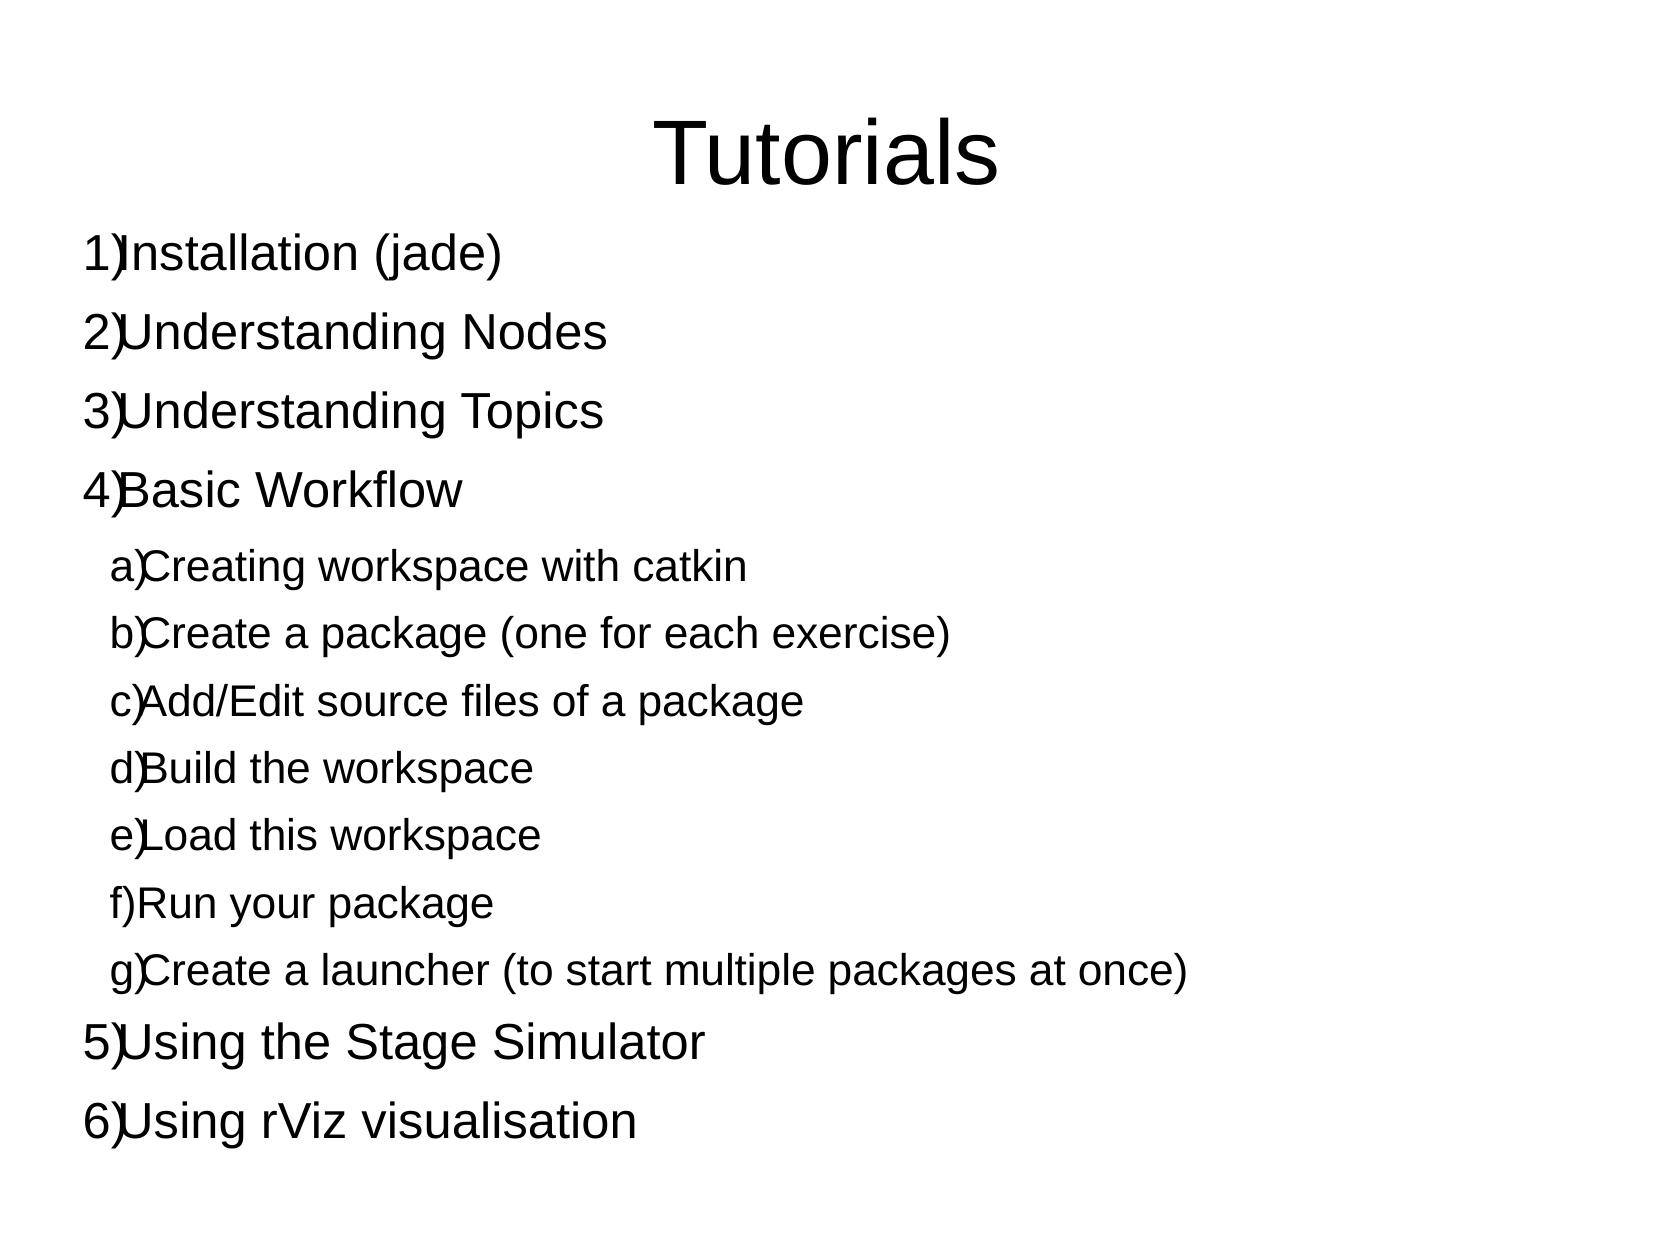

# Tutorials
Installation (jade)
Understanding Nodes
Understanding Topics
Basic Workflow
Creating workspace with catkin
Create a package (one for each exercise)
Add/Edit source files of a package
Build the workspace
Load this workspace
Run your package
Create a launcher (to start multiple packages at once)
Using the Stage Simulator
Using rViz visualisation